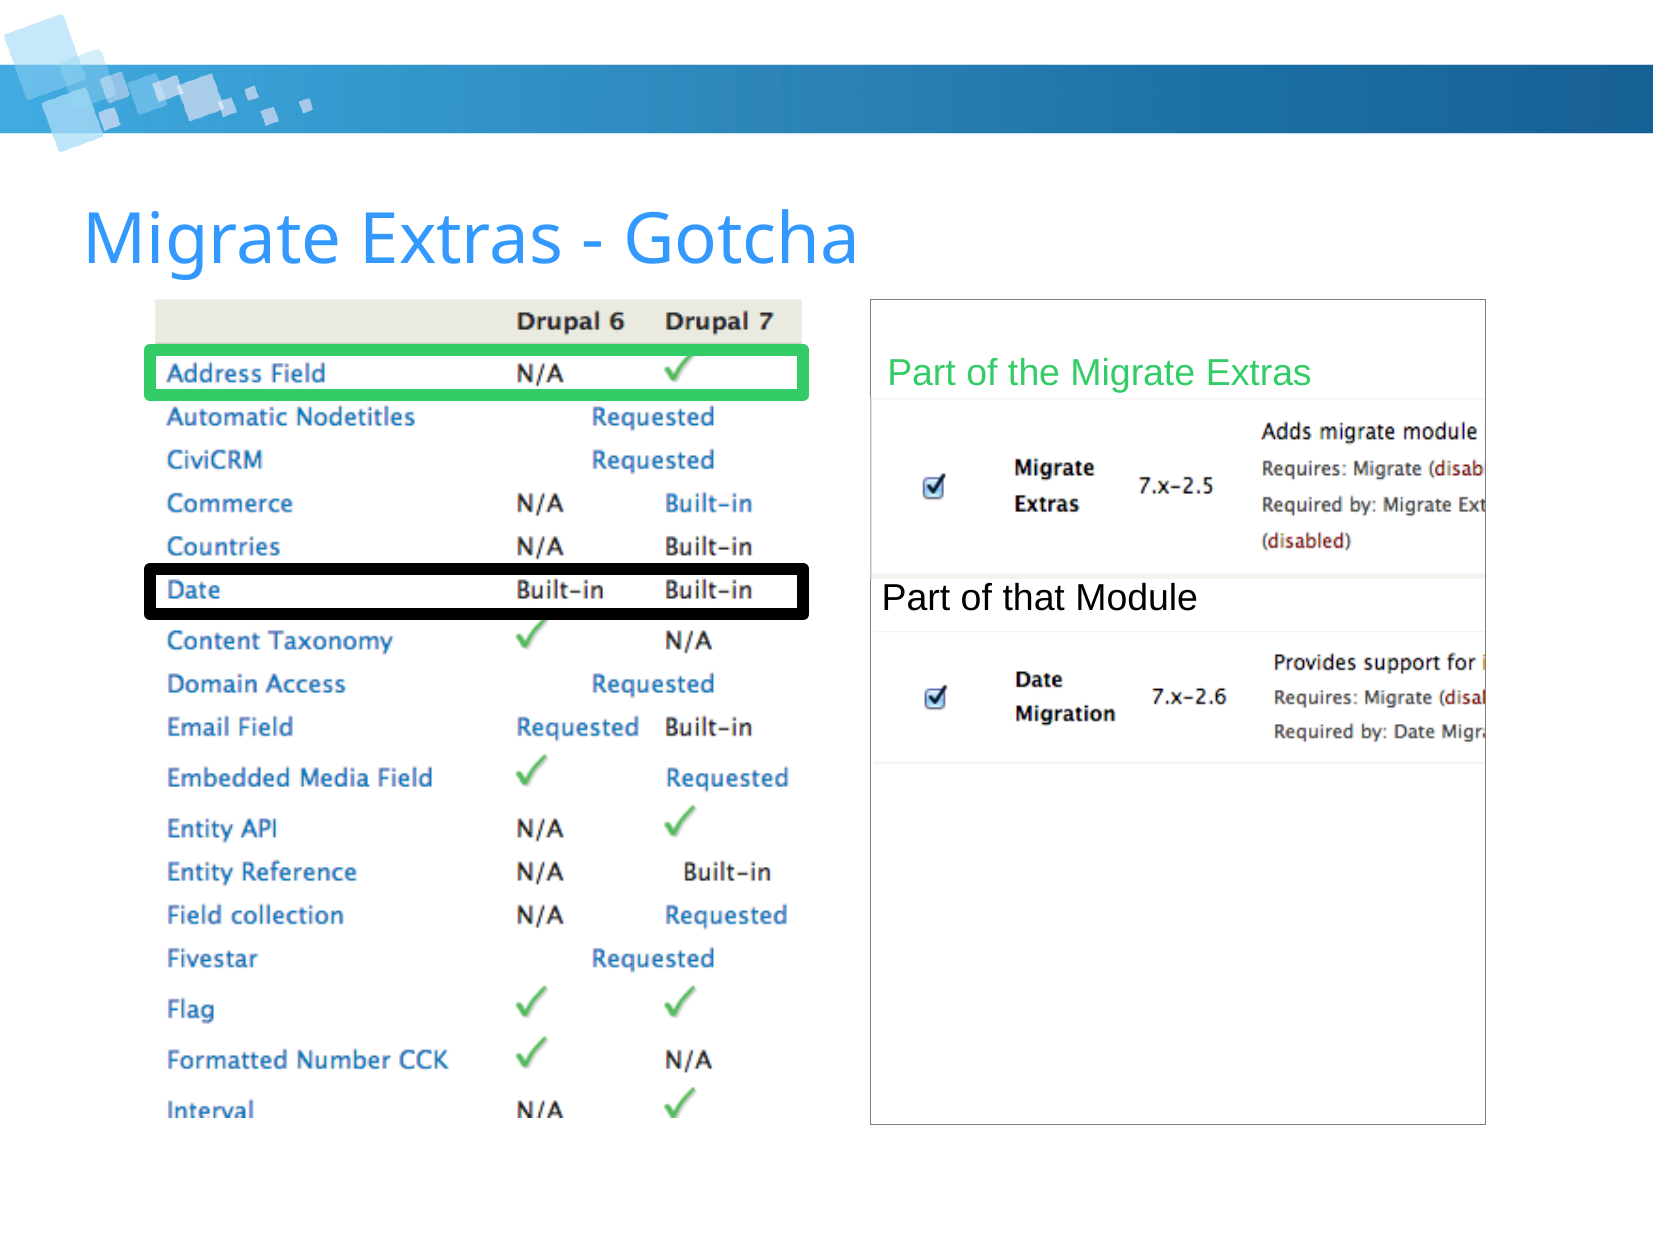

# Migrate Extras - Gotcha
Part of the Migrate Extras
Part of that Module